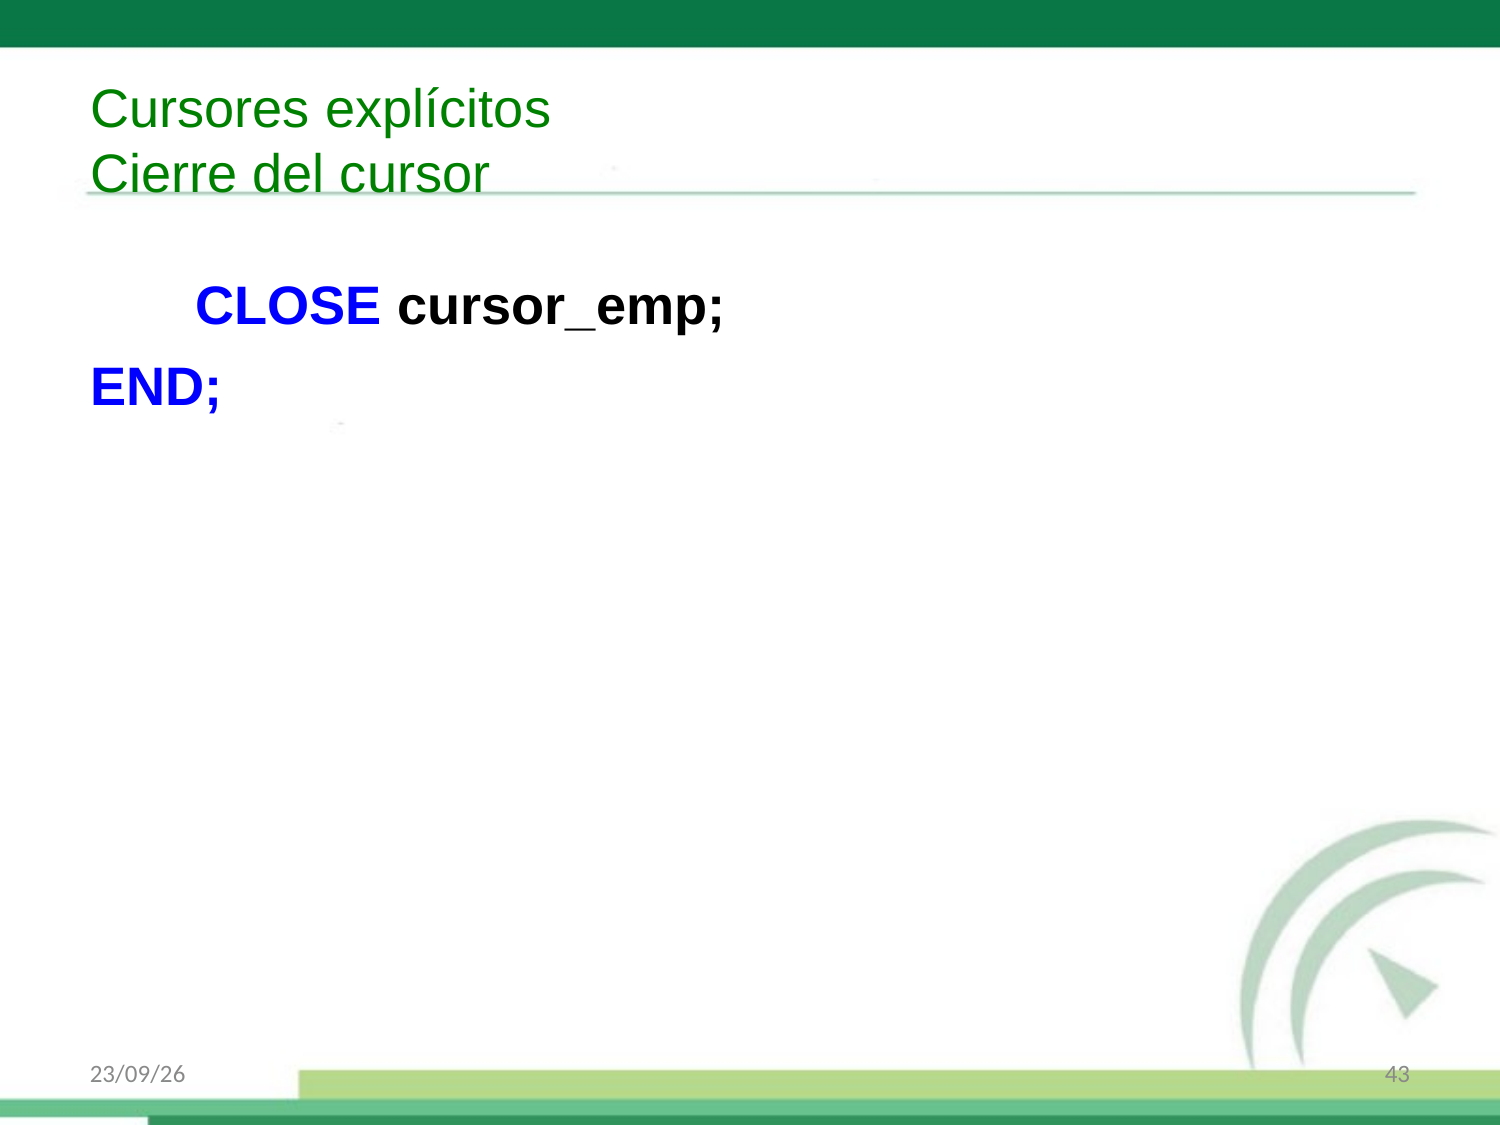

# Cursores explícitos Cierre del cursor
 CLOSE cursor_emp;
END;